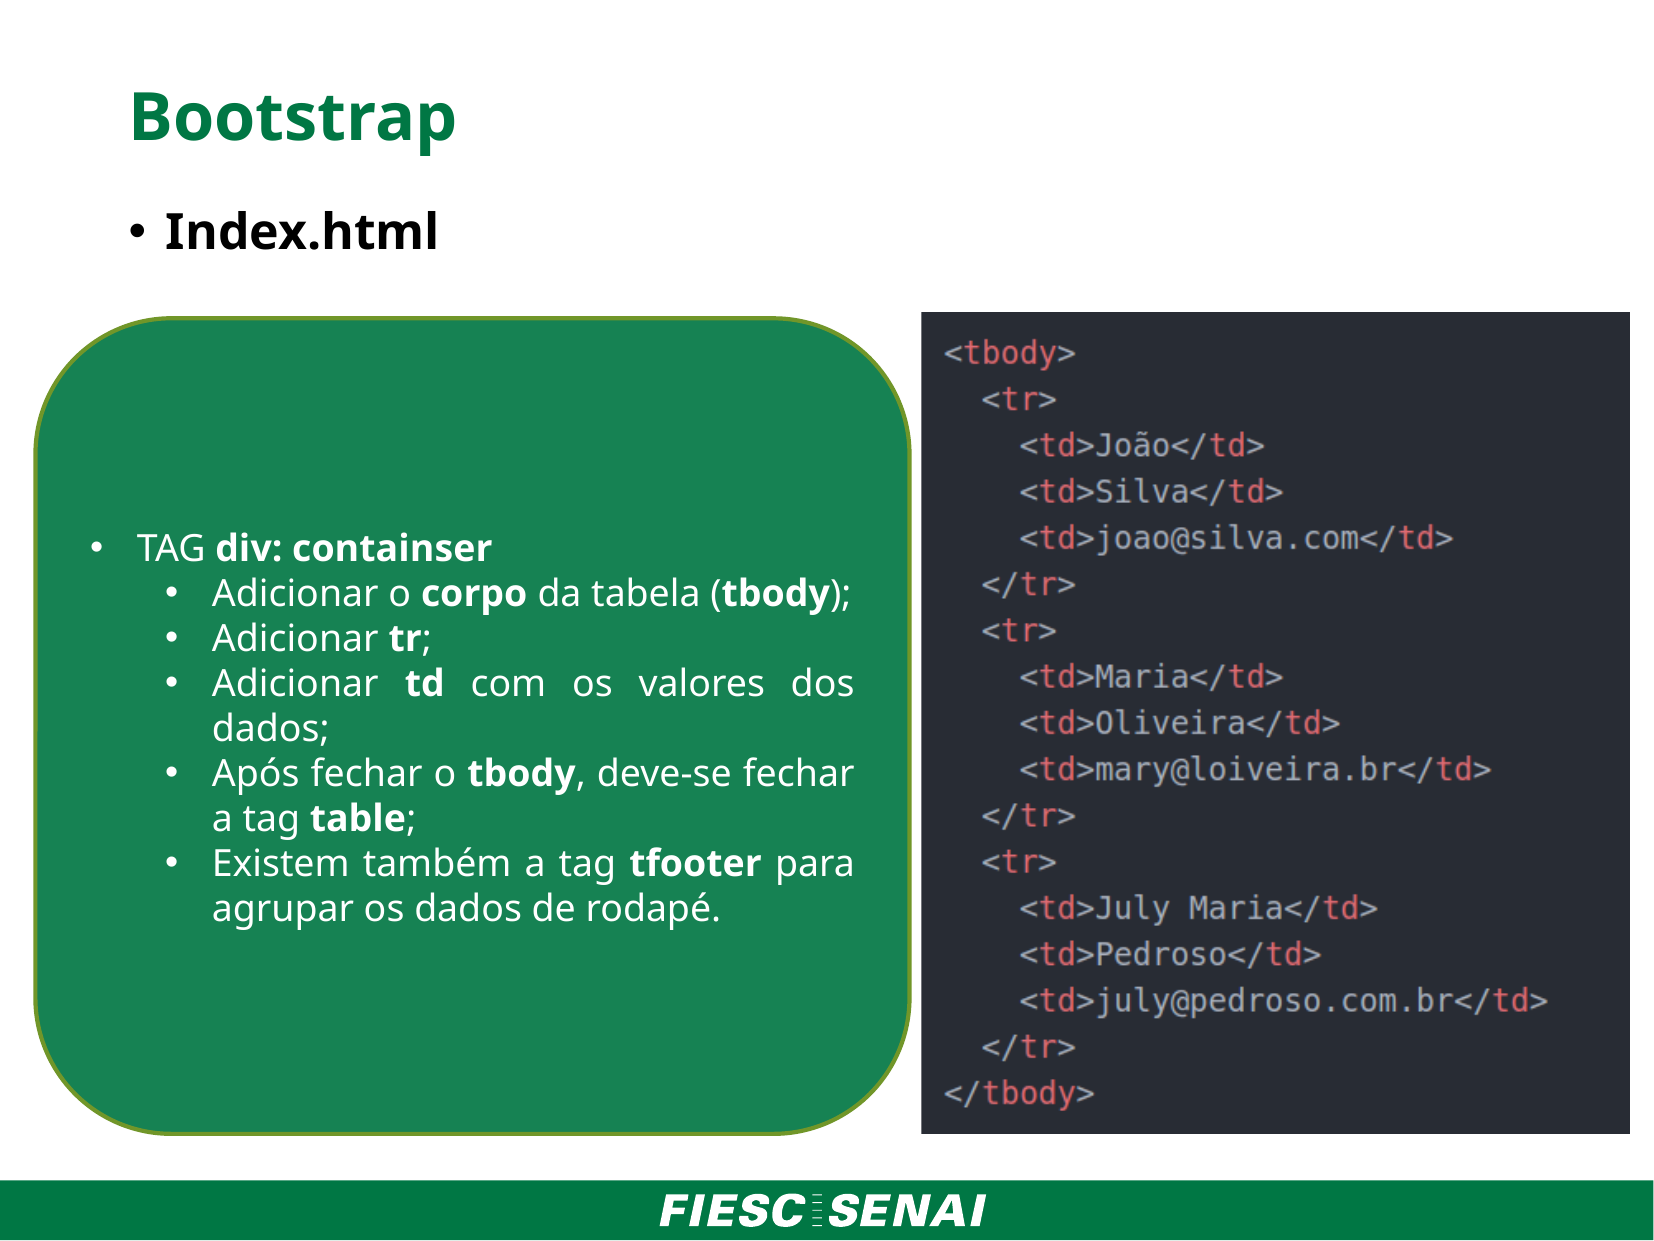

Bootstrap
Index.html
TAG div: containser
Adicionar o corpo da tabela (tbody);
Adicionar tr;
Adicionar td com os valores dos dados;
Após fechar o tbody, deve-se fechar a tag table;
Existem também a tag tfooter para agrupar os dados de rodapé.